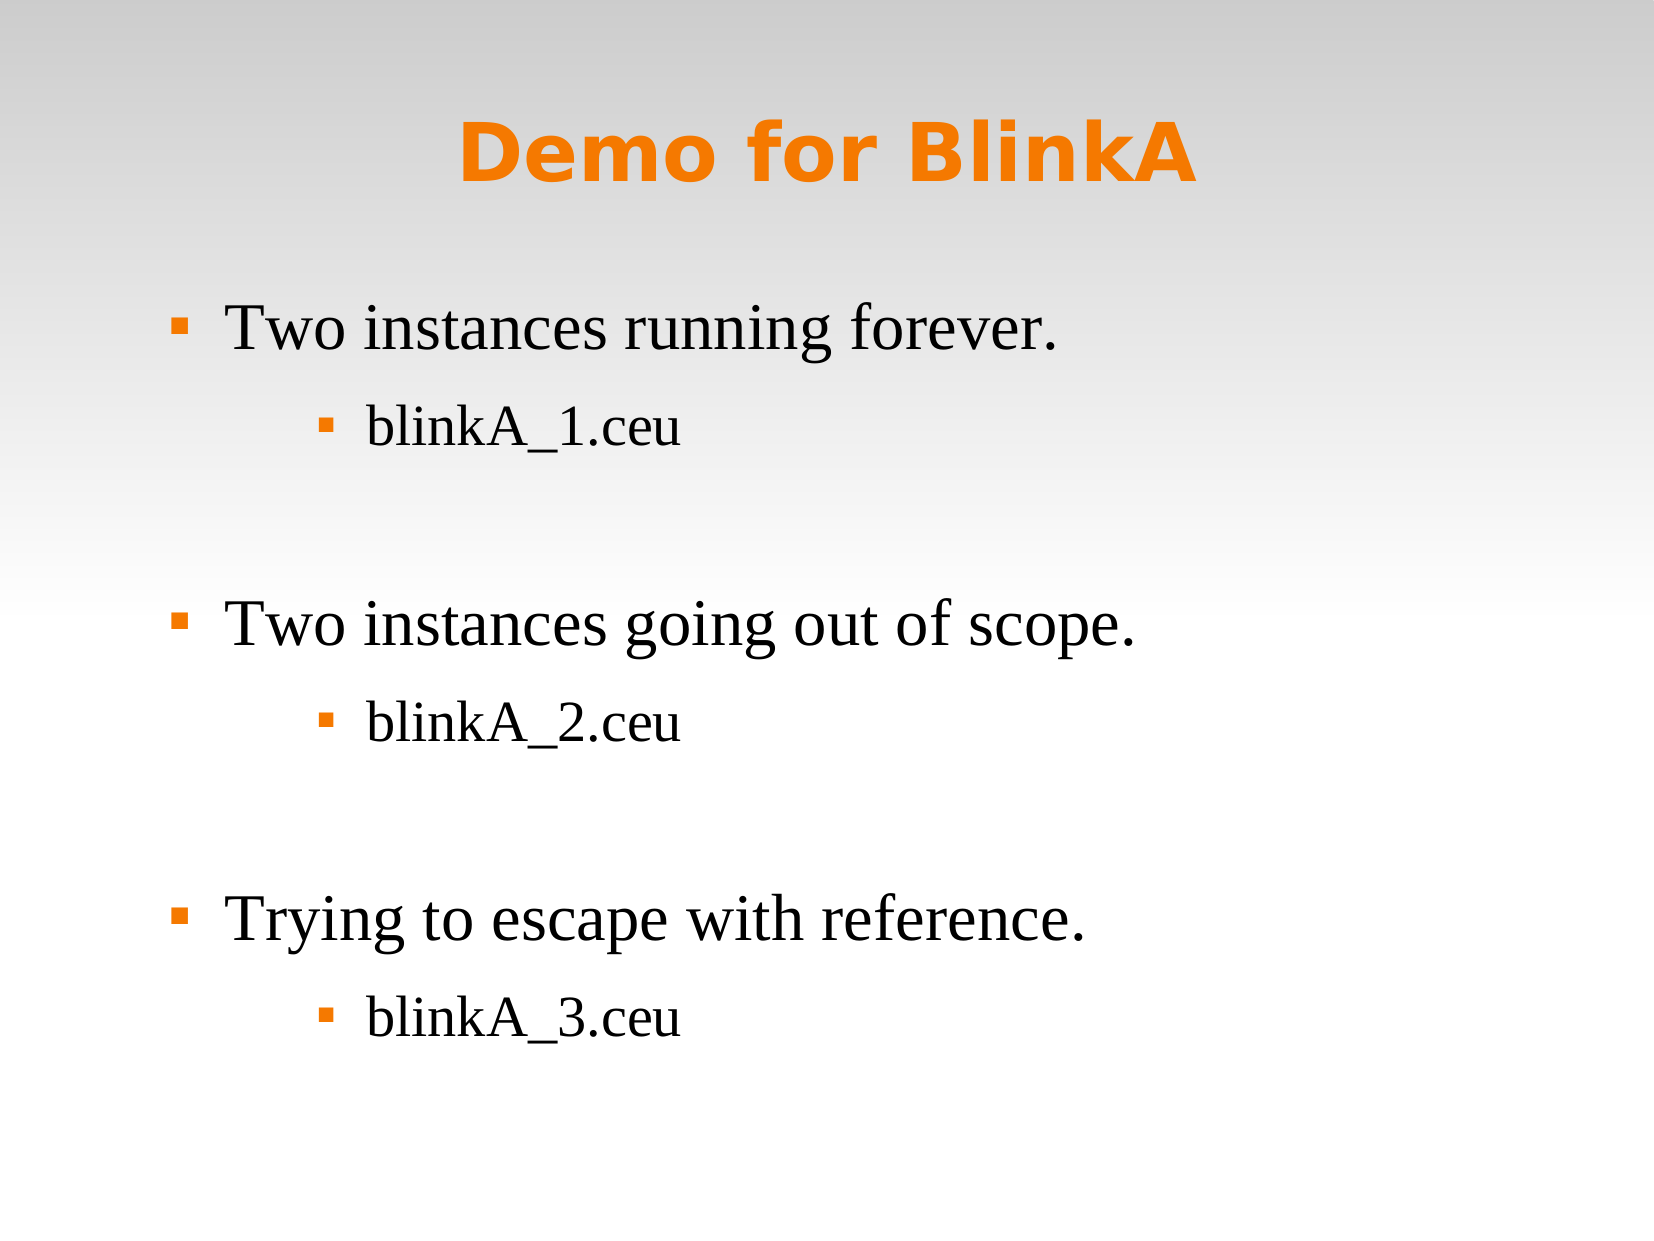

# Demo for BlinkA
Two instances running forever.
blinkA_1.ceu
Two instances going out of scope.
blinkA_2.ceu
Trying to escape with reference.
blinkA_3.ceu